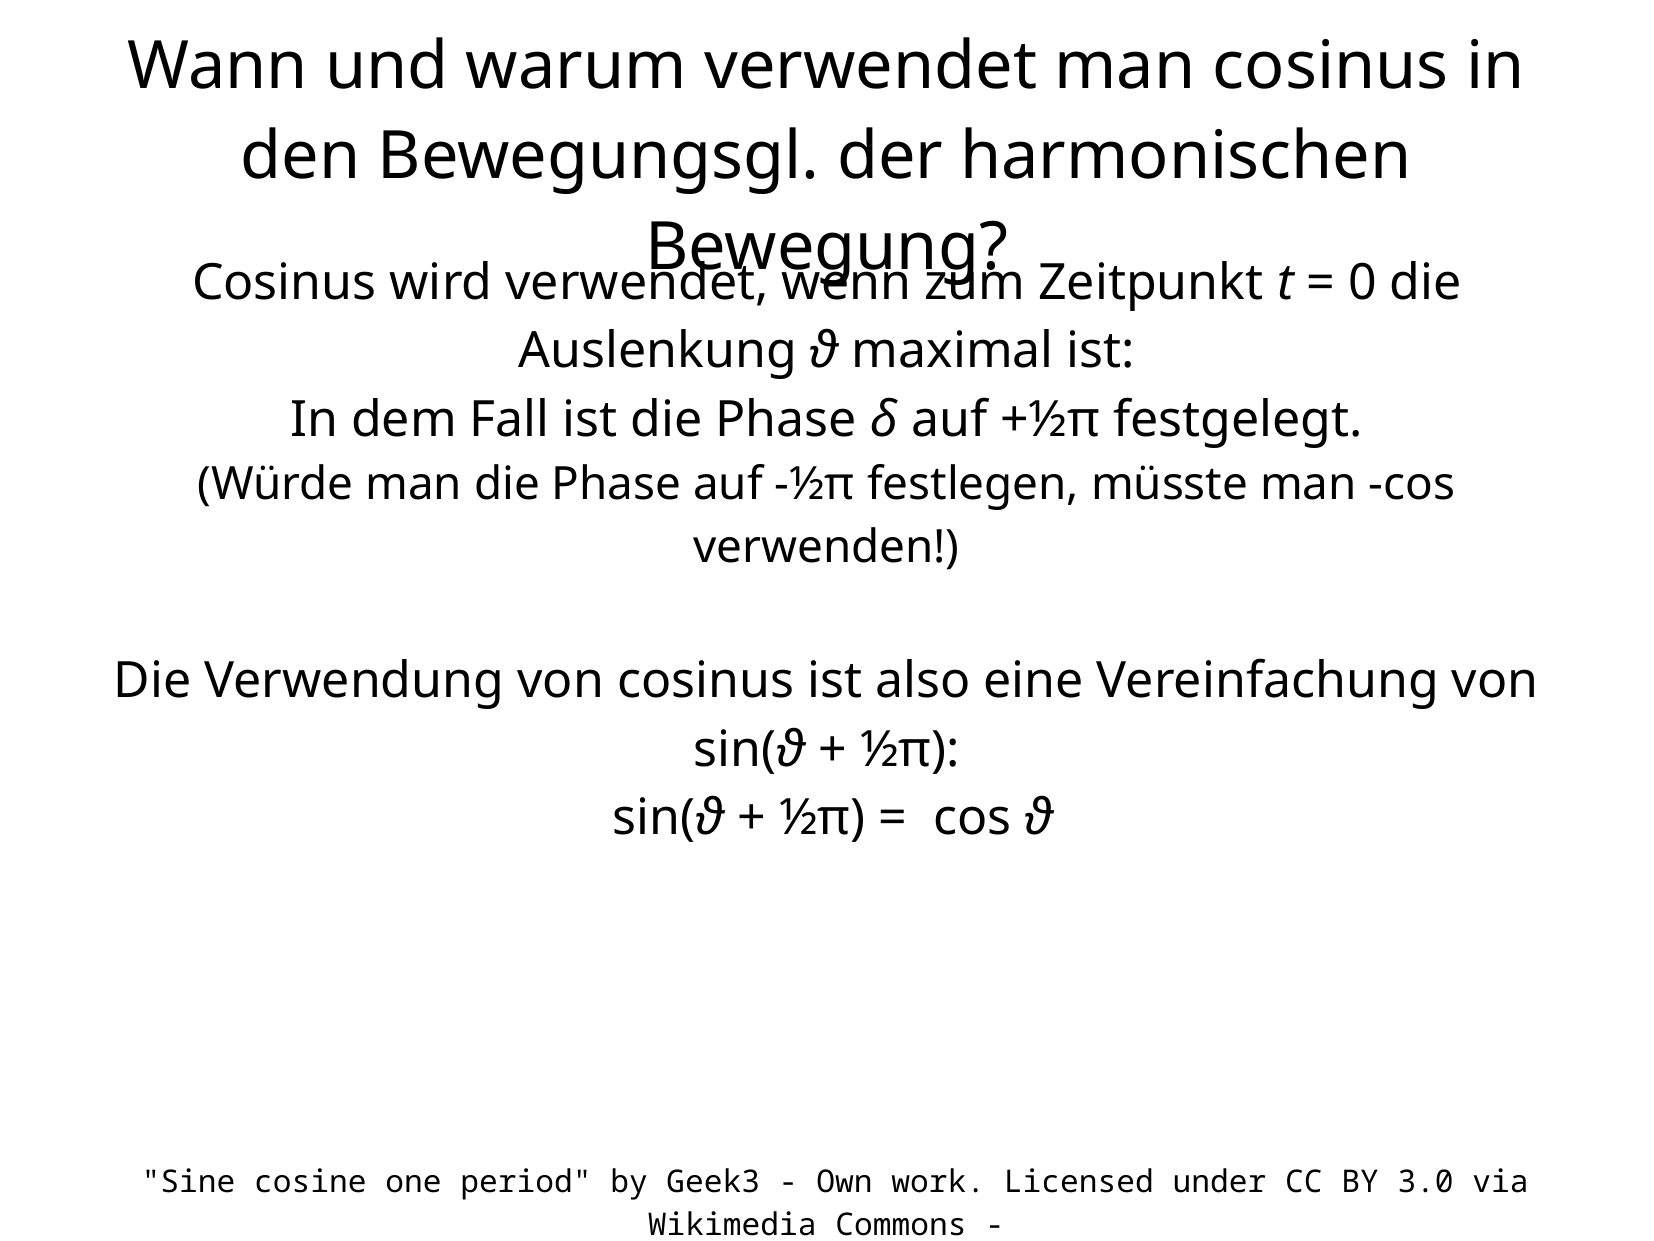

# Wann und warum verwendet man cosinus in den Bewegungsgl. der harmonischen Bewegung?
Cosinus wird verwendet, wenn zum Zeitpunkt t = 0 die Auslenkung ϑ maximal ist:
In dem Fall ist die Phase δ auf +½π festgelegt.
(Würde man die Phase auf -½π festlegen, müsste man -cos verwenden!)
Die Verwendung von cosinus ist also eine Vereinfachung von sin(ϑ + ½π):
 sin(ϑ + ½π) = cos ϑ
"Sine cosine one period" by Geek3 - Own work. Licensed under CC BY 3.0 via Wikimedia Commons - https://commons.wikimedia.org/wiki/File:Sine_cosine_one_period.svg